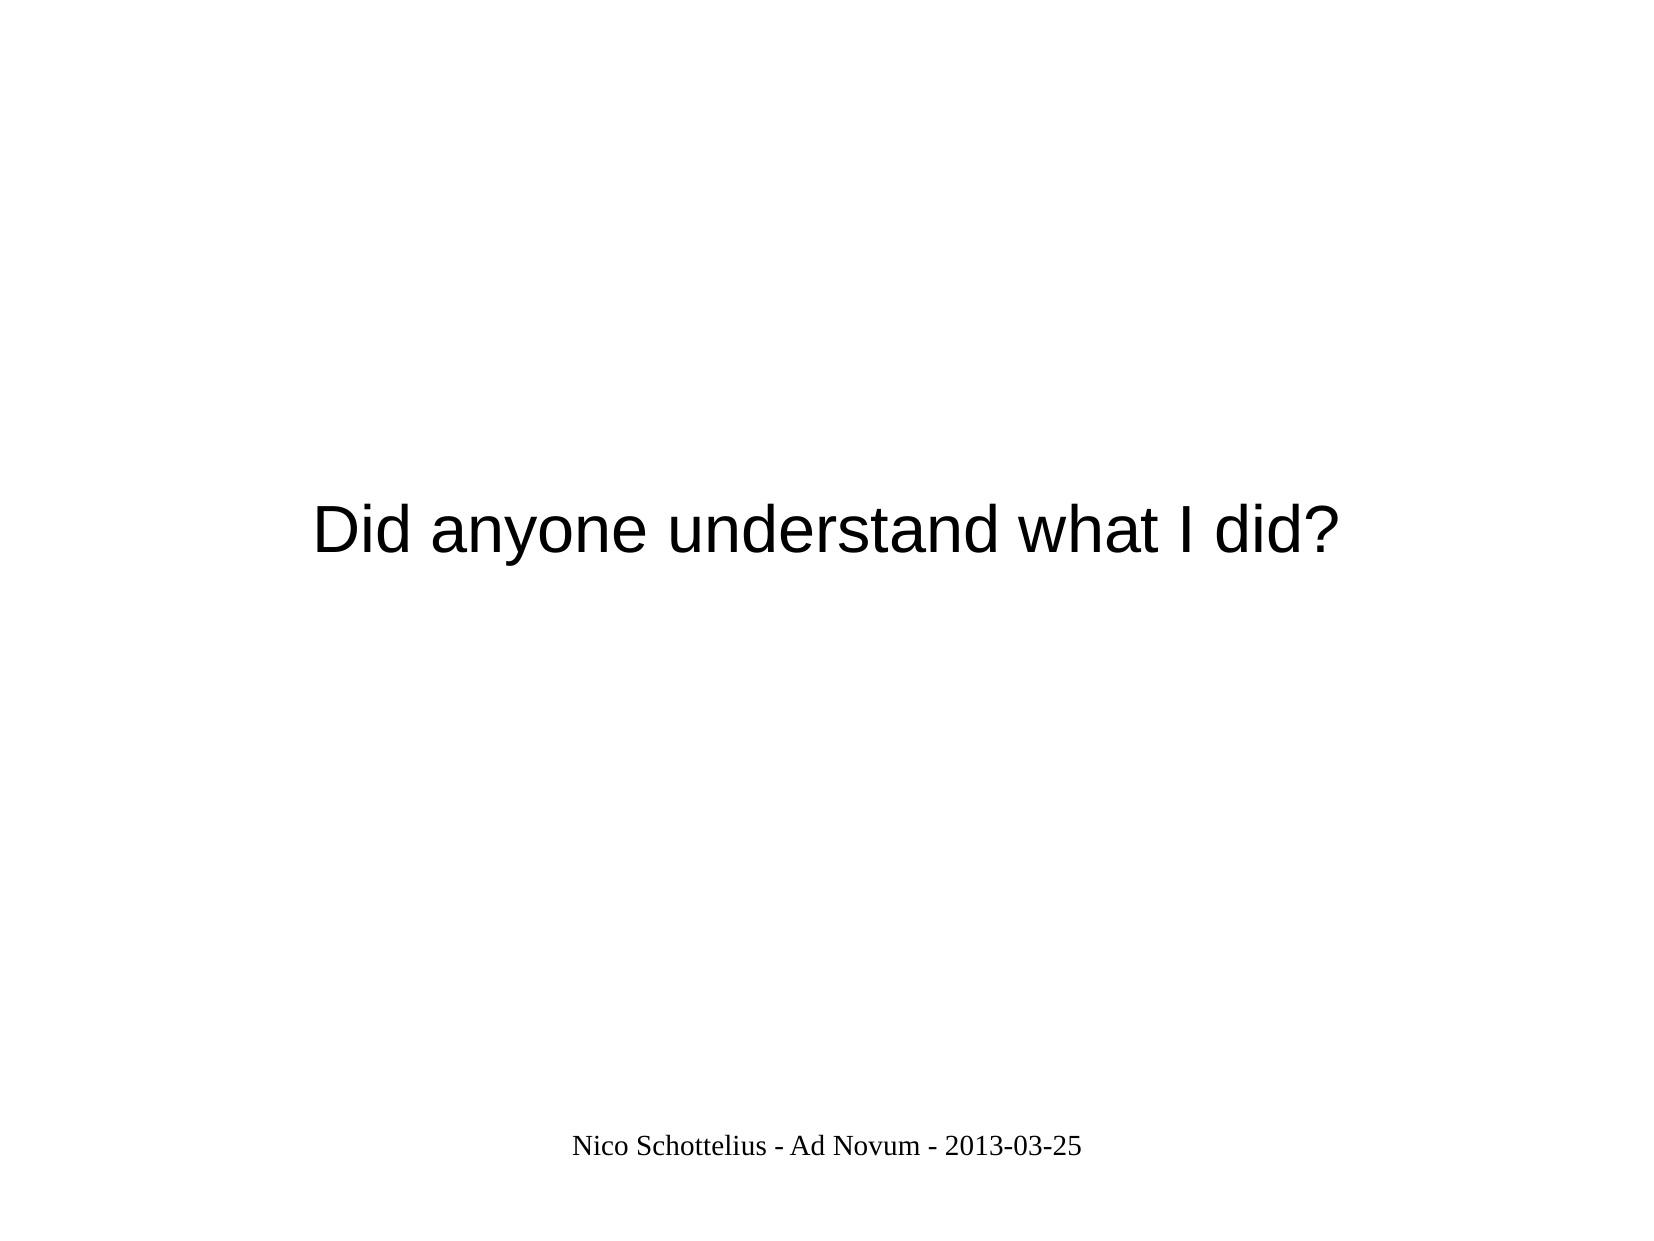

# Did anyone understand what I did?
Nico Schottelius - Ad Novum - 2013-03-25